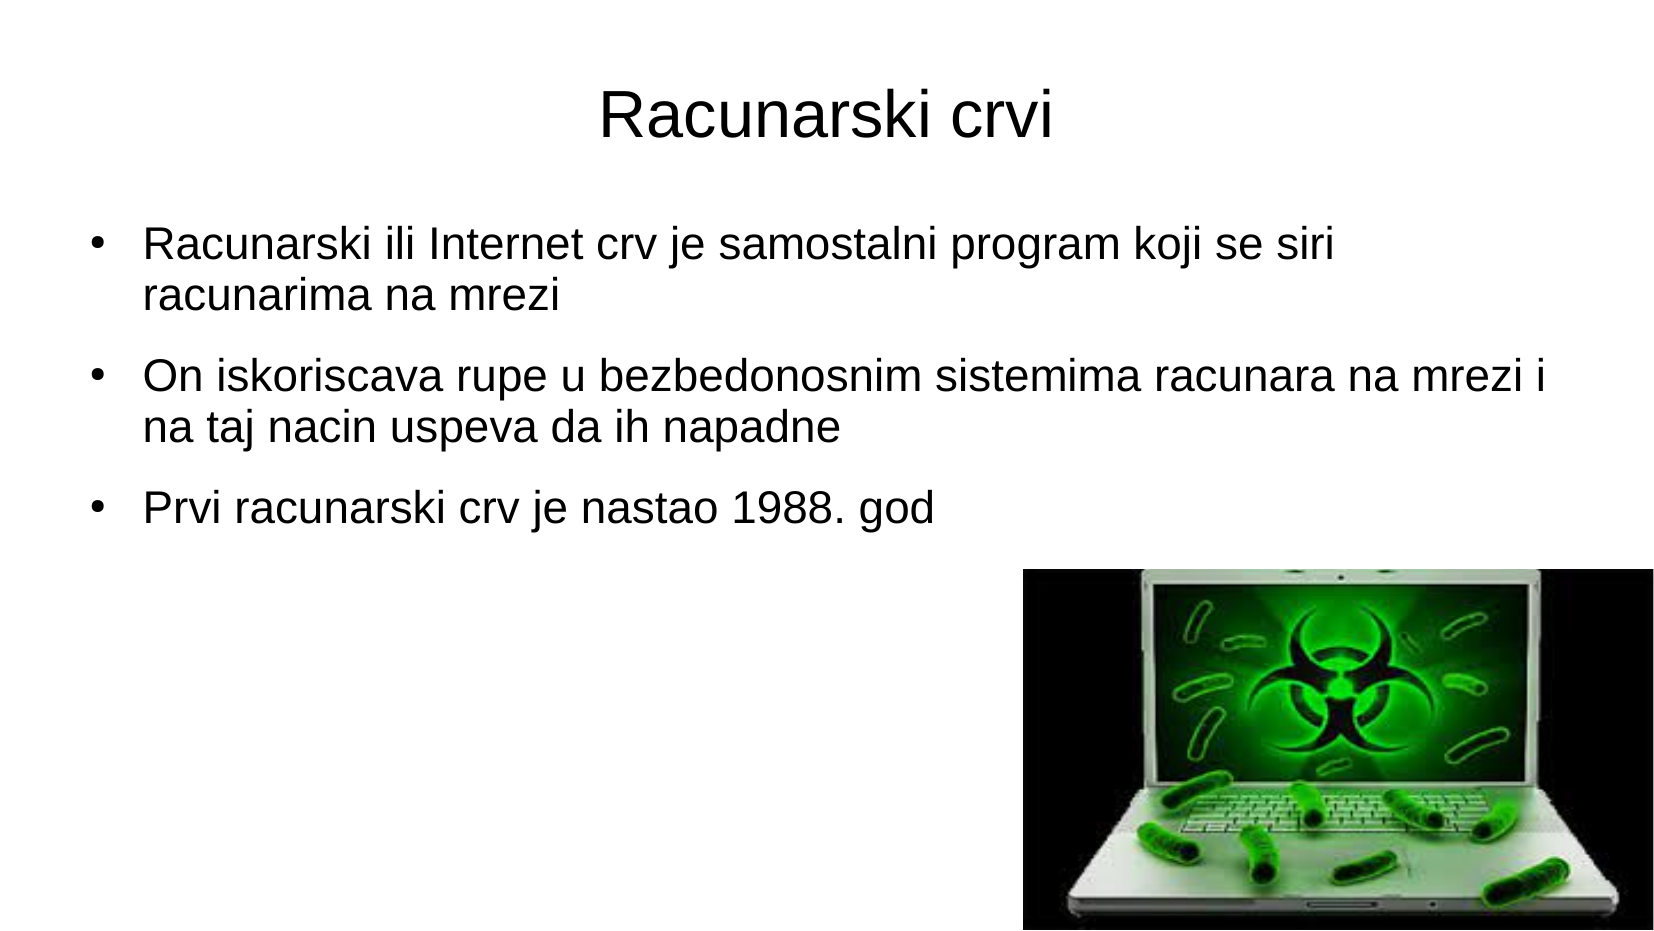

# Racunarski crvi
Racunarski ili Internet crv je samostalni program koji se siri racunarima na mrezi
On iskoriscava rupe u bezbedonosnim sistemima racunara na mrezi i na taj nacin uspeva da ih napadne
Prvi racunarski crv je nastao 1988. god